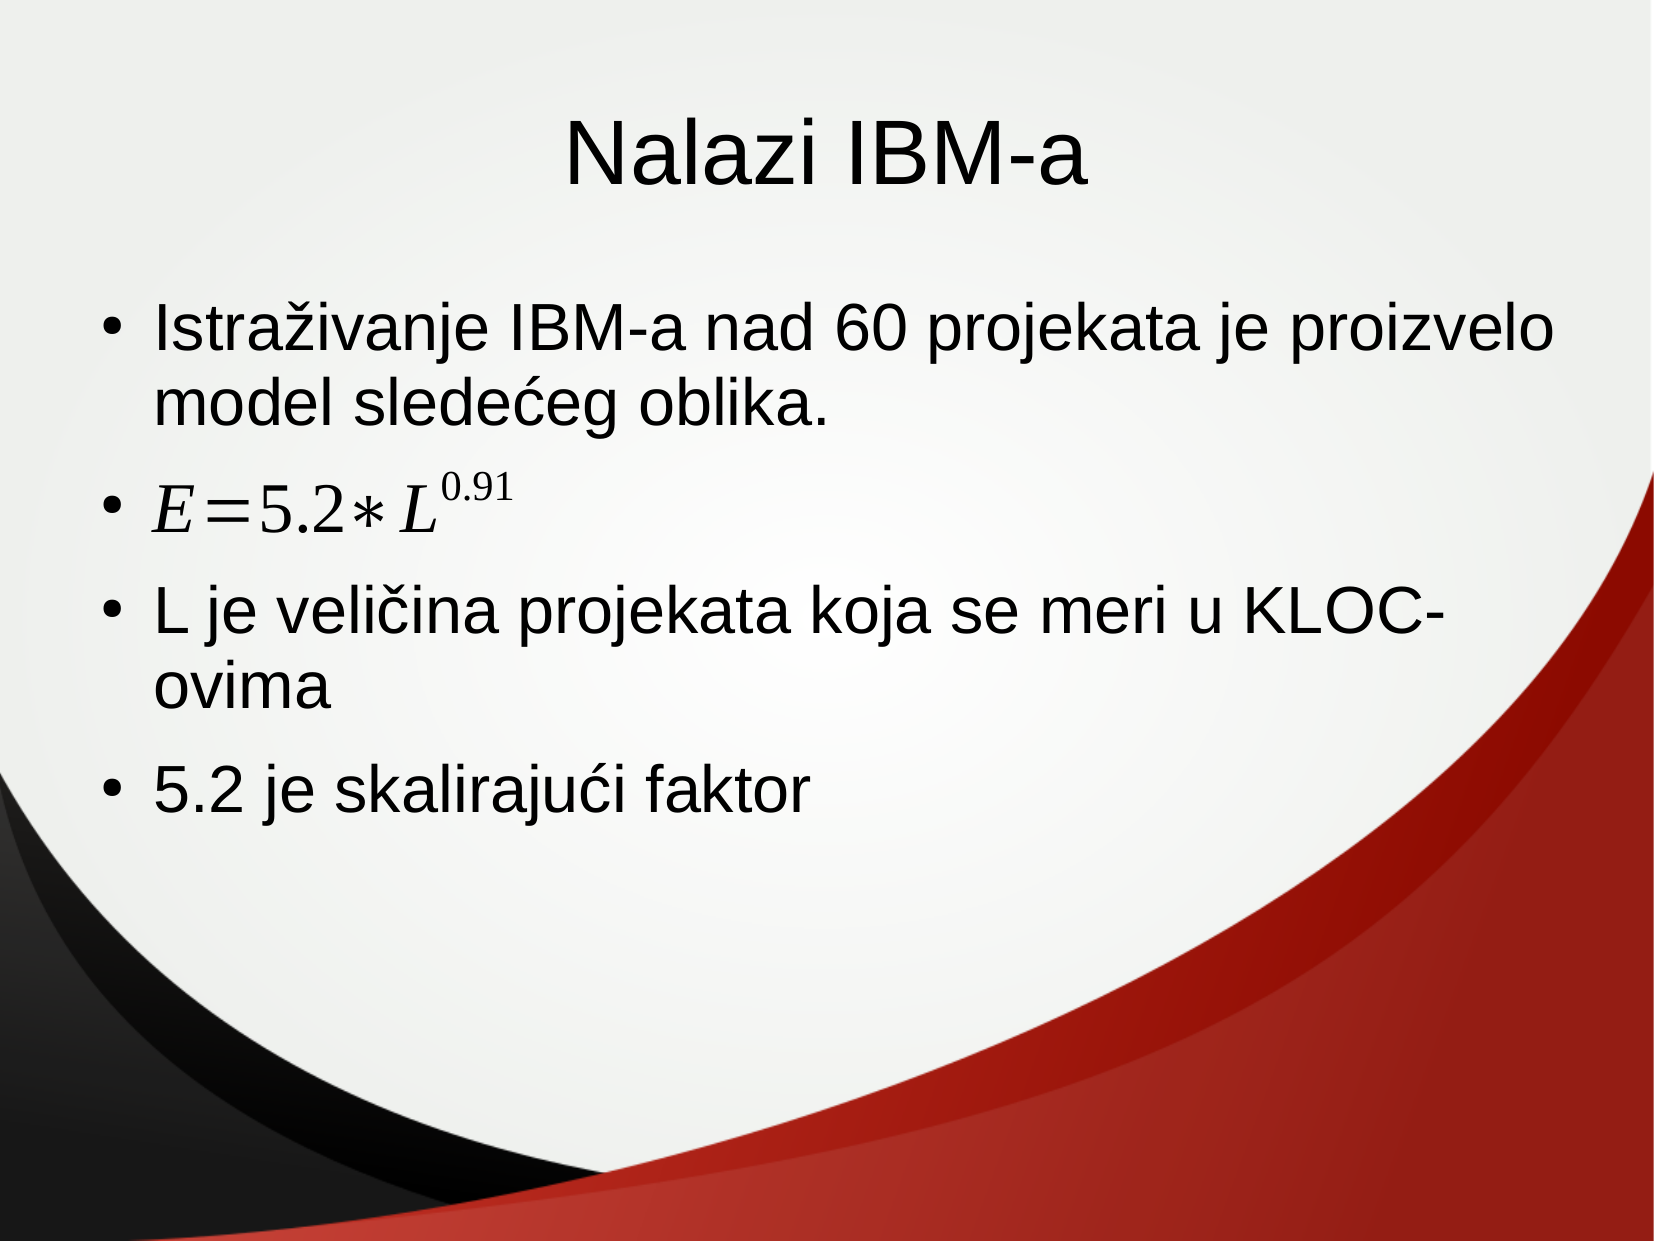

# Nalazi IBM-a
Istraživanje IBM-a nad 60 projekata je proizvelo model sledećeg oblika.
L je veličina projekata koja se meri u KLOC-ovima
5.2 je skalirajući faktor